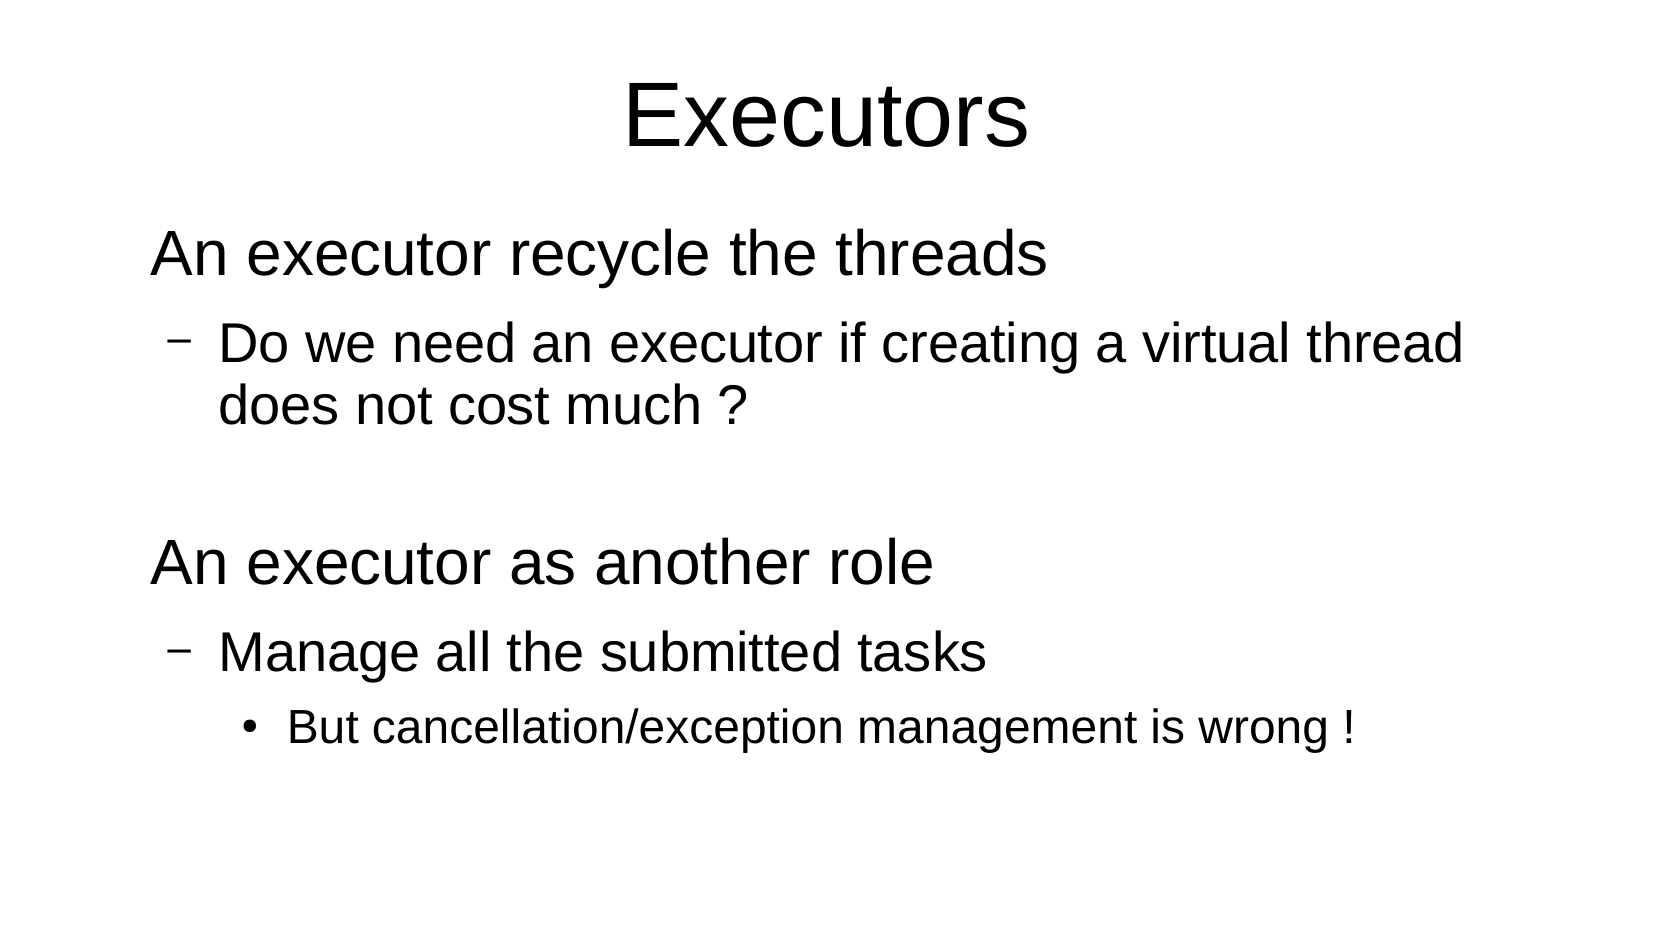

# Executors
An executor recycle the threads
Do we need an executor if creating a virtual thread does not cost much ?
An executor as another role
Manage all the submitted tasks
But cancellation/exception management is wrong !